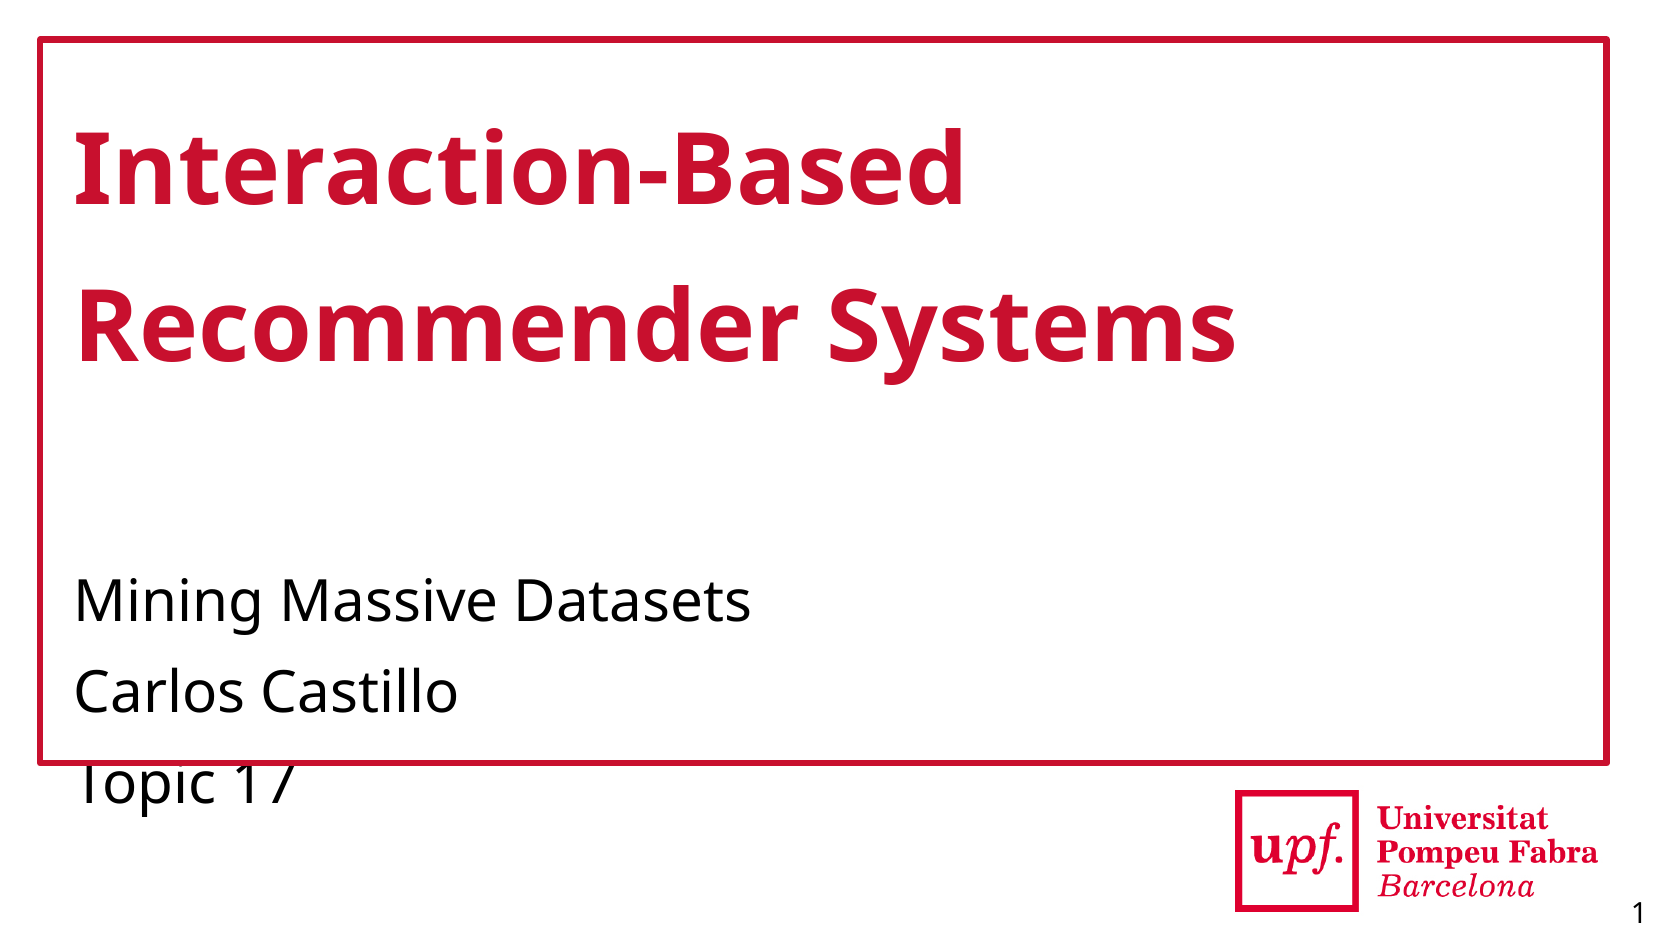

Interaction-Based
Recommender Systems
Mining Massive Datasets
Carlos Castillo
Topic 17
1